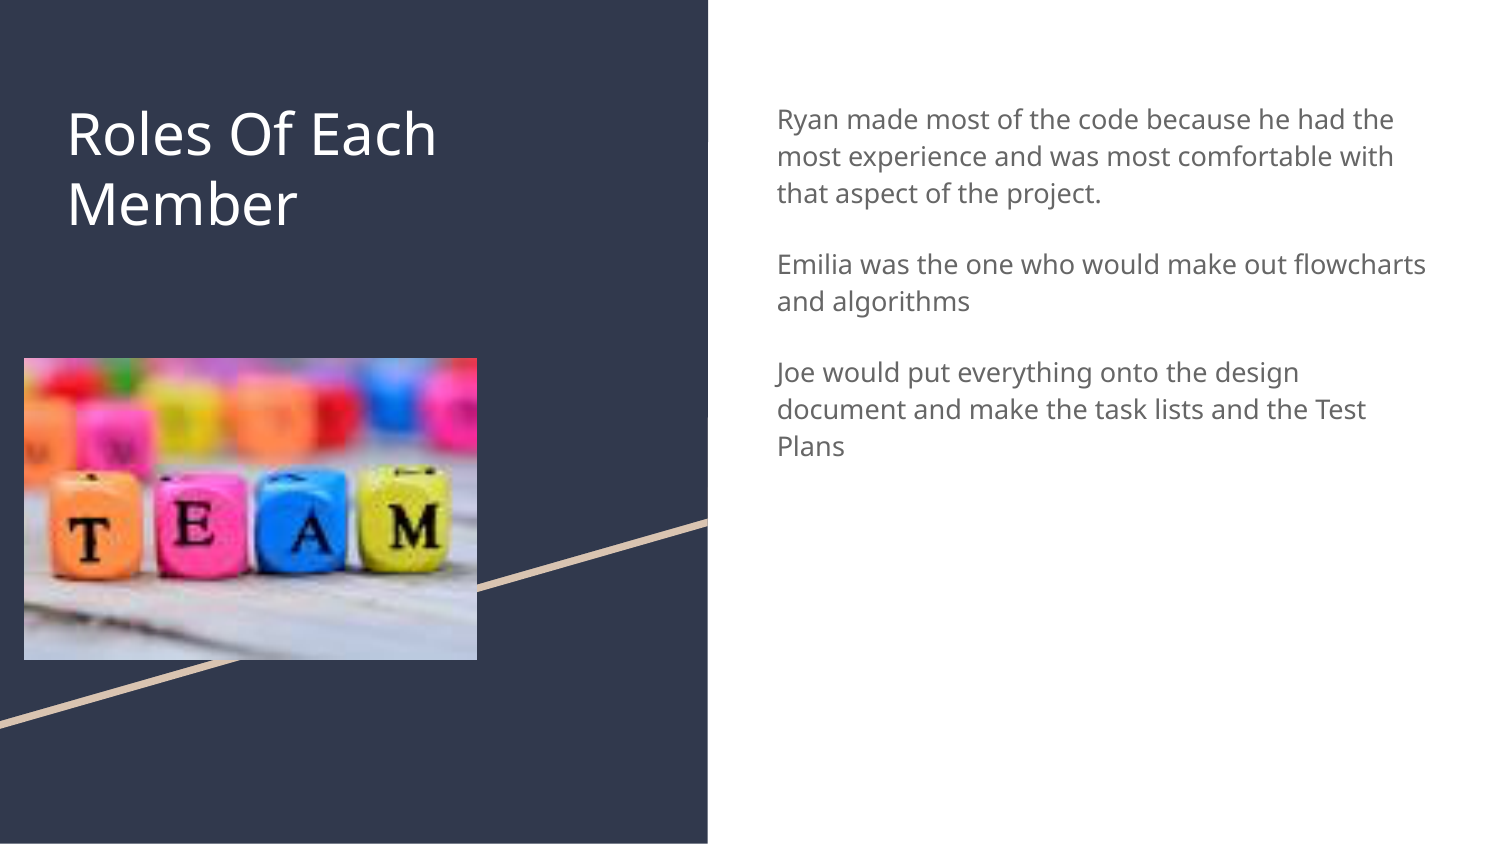

# Roles Of Each Member
Ryan made most of the code because he had the most experience and was most comfortable with that aspect of the project.
Emilia was the one who would make out flowcharts and algorithms
Joe would put everything onto the design document and make the task lists and the Test Plans